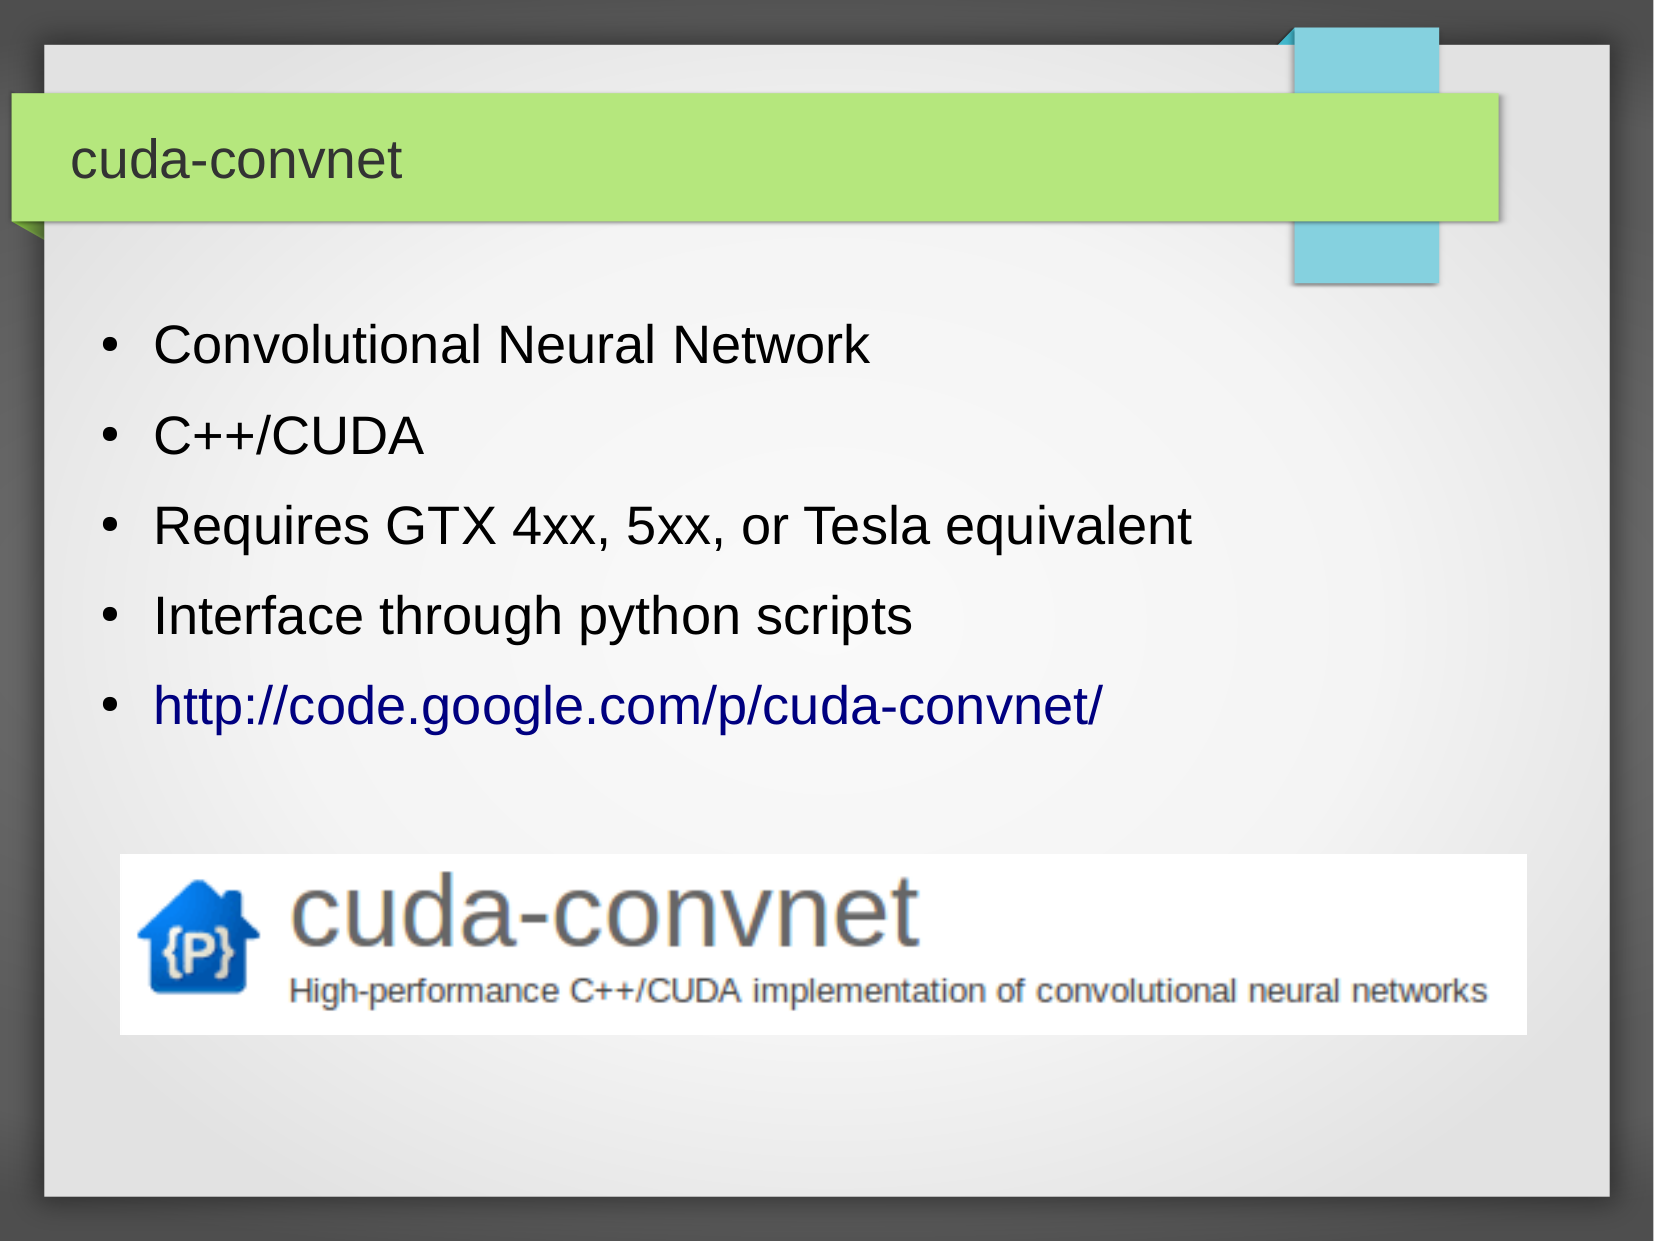

# cuda-convnet
Convolutional Neural Network
C++/CUDA
Requires GTX 4xx, 5xx, or Tesla equivalent
Interface through python scripts
http://code.google.com/p/cuda-convnet/